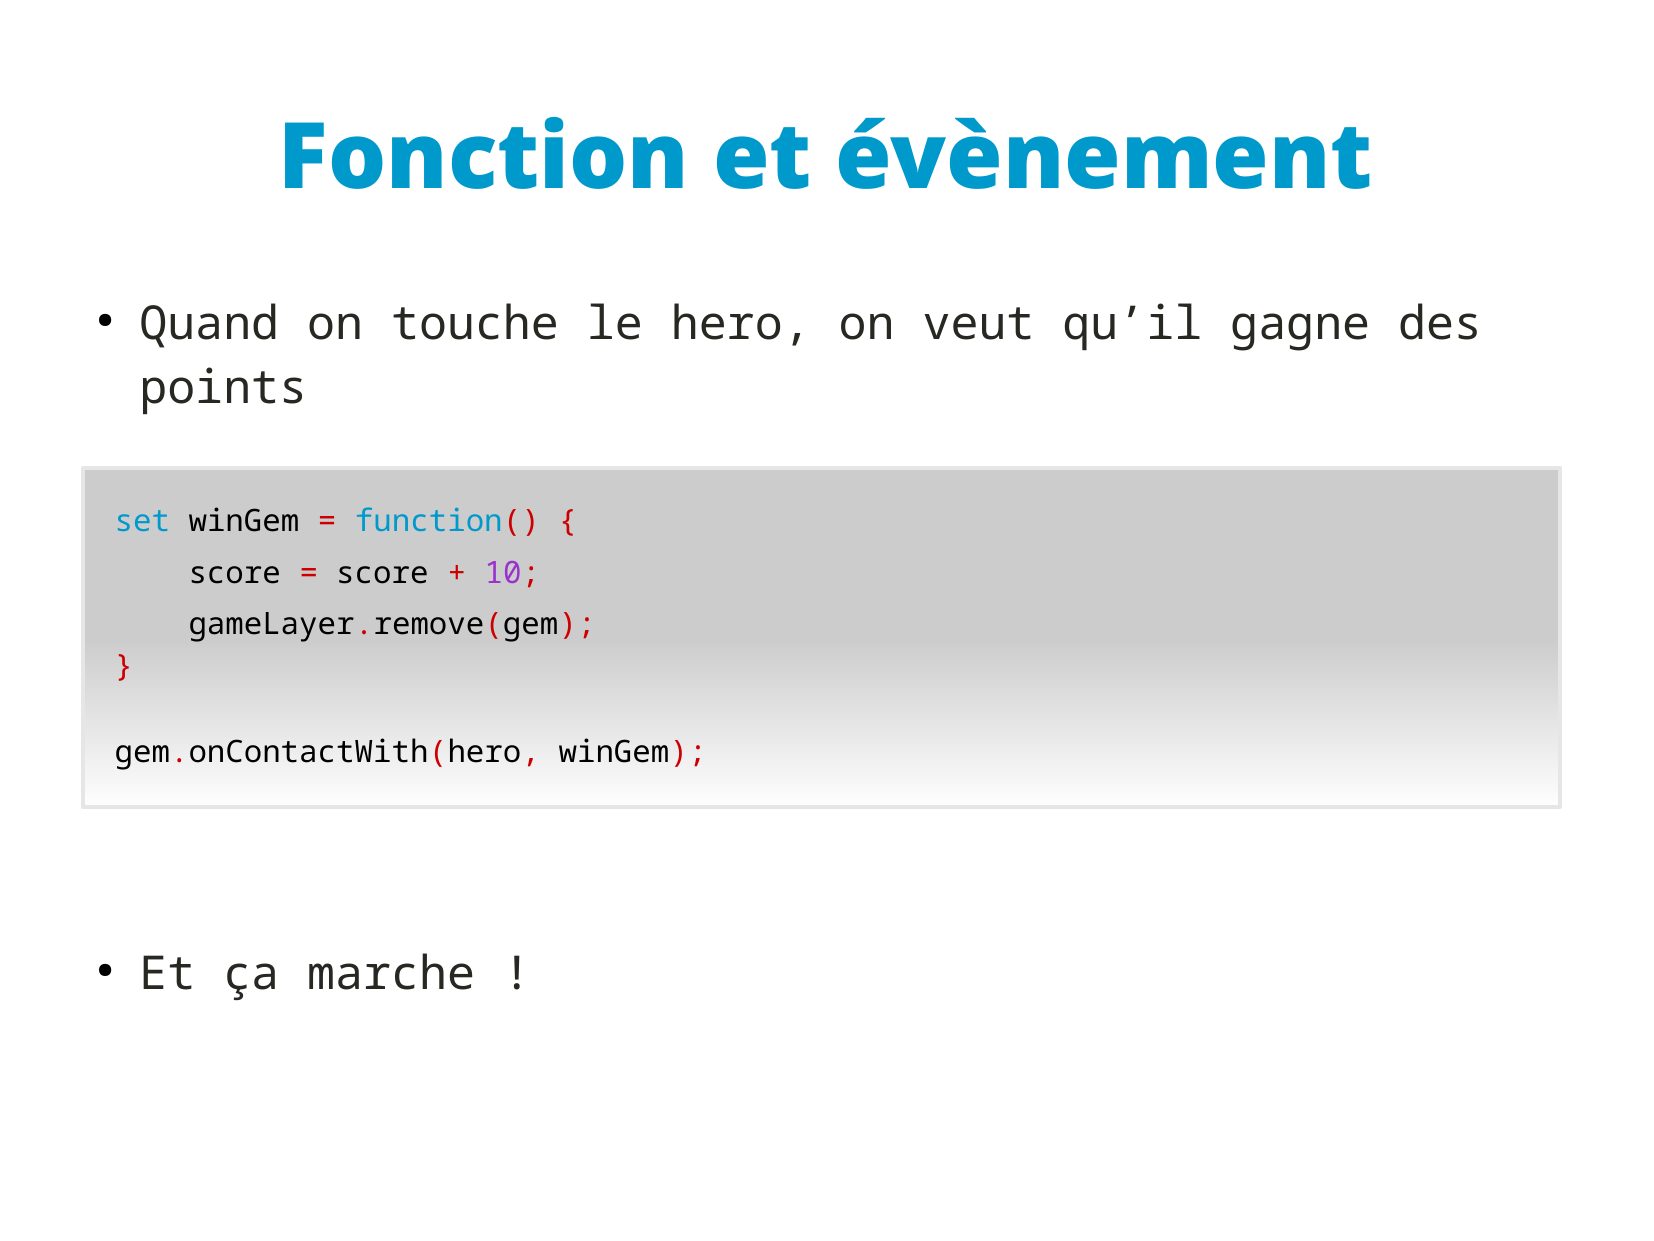

# Fonction et évènement
Quand on touche le hero, on veut qu’il gagne des points
Et ça marche !
set winGem = function() {
 score = score + 10;
 gameLayer.remove(gem);
}
gem.onContactWith(hero, winGem);